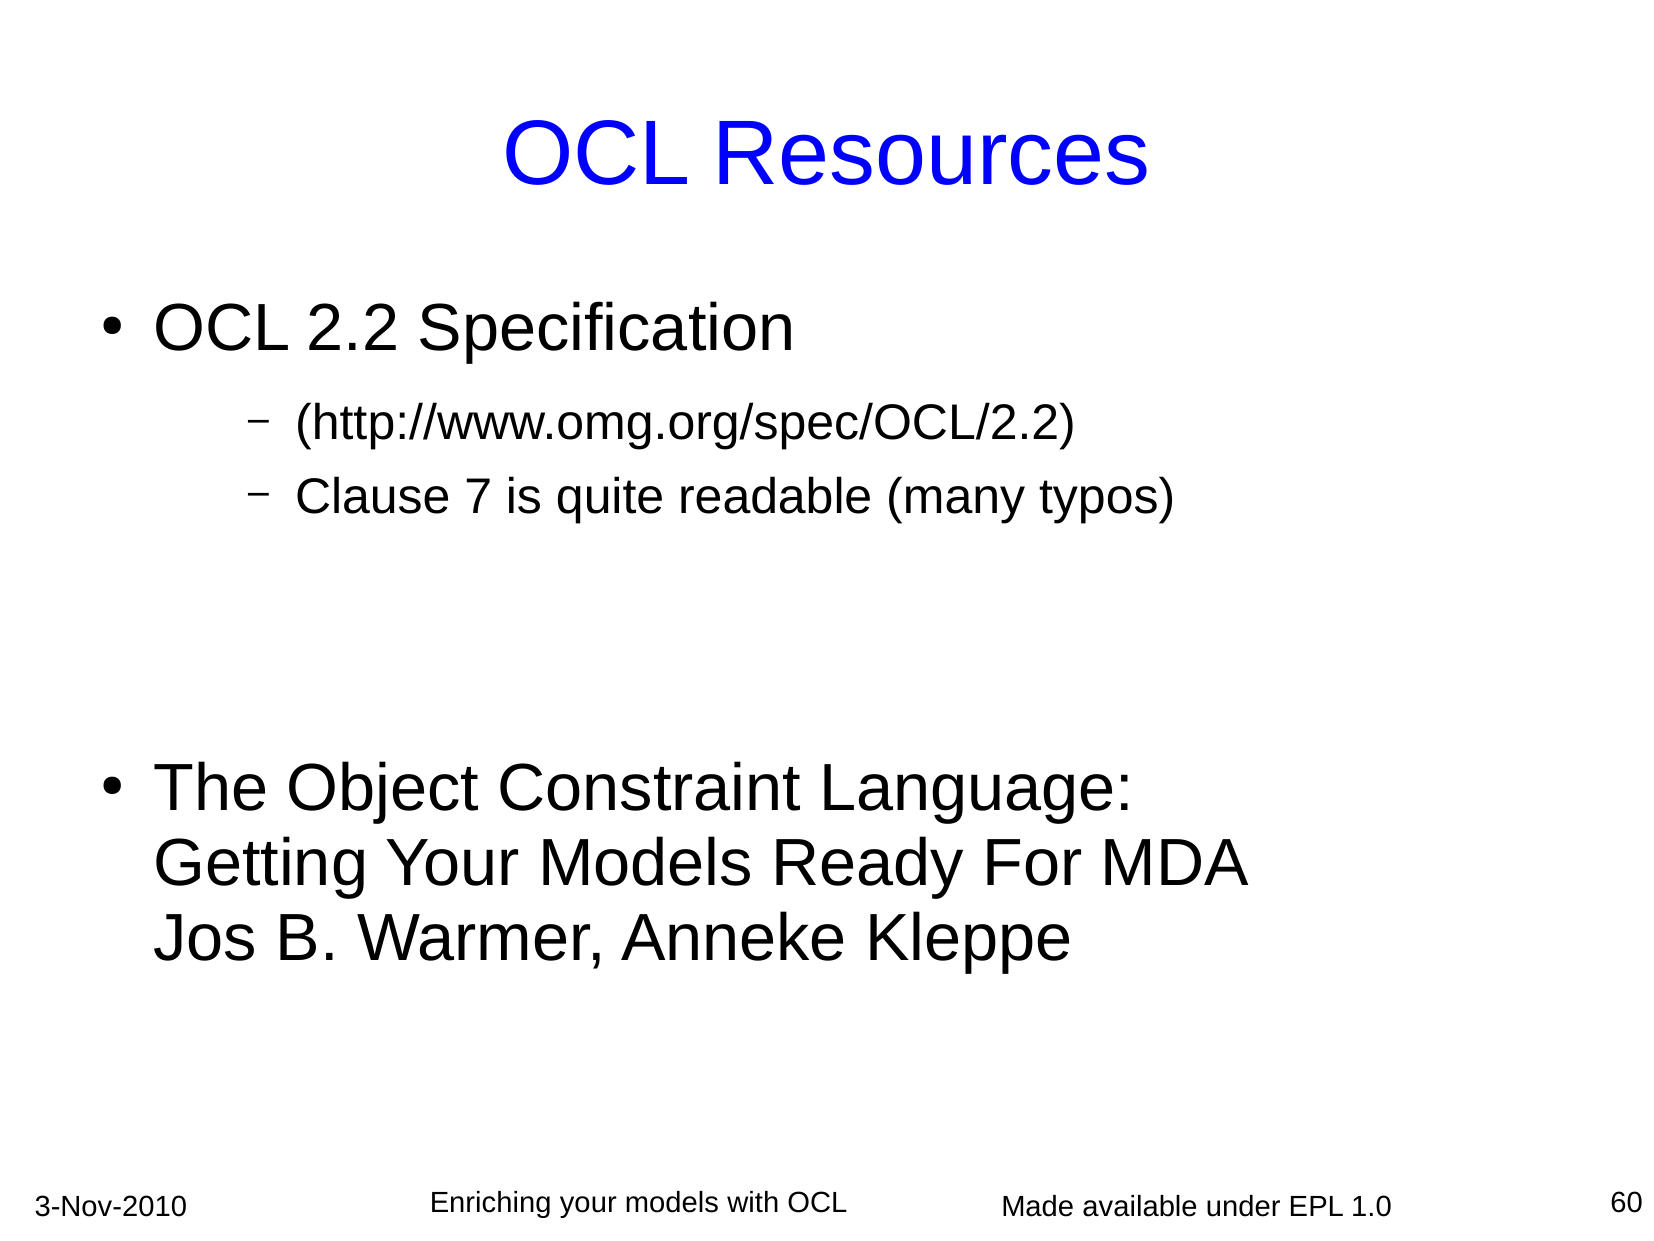

# OCL Resources
OCL 2.2 Specification
(http://www.omg.org/spec/OCL/2.2)
Clause 7 is quite readable (many typos)
The Object Constraint Language:
Getting Your Models Ready For MDA
Jos B. Warmer, Anneke Kleppe
Enriching your models with OCL
60
3-Nov-2010